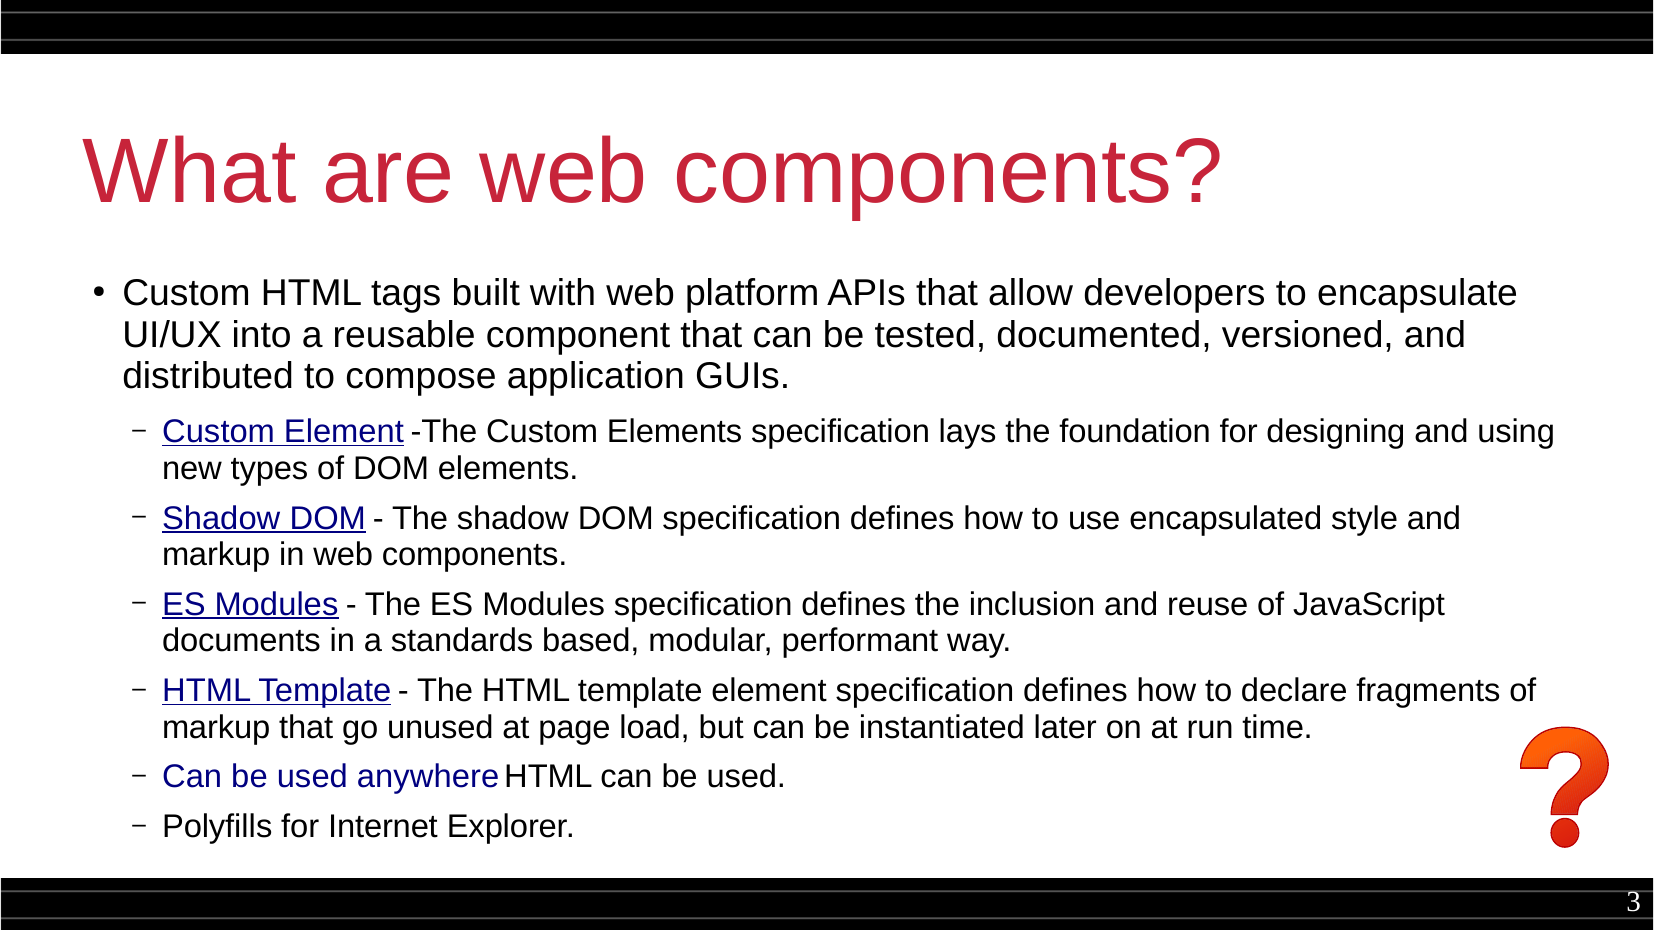

# What are web components?
Custom HTML tags built with web platform APIs that allow developers to encapsulate UI/UX into a reusable component that can be tested, documented, versioned, and distributed to compose application GUIs.
Custom Element -The Custom Elements specification lays the foundation for designing and using new types of DOM elements.
Shadow DOM - The shadow DOM specification defines how to use encapsulated style and markup in web components.
ES Modules - The ES Modules specification defines the inclusion and reuse of JavaScript documents in a standards based, modular, performant way.
HTML Template - The HTML template element specification defines how to declare fragments of markup that go unused at page load, but can be instantiated later on at run time.
Can be used anywhere HTML can be used.
Polyfills for Internet Explorer.